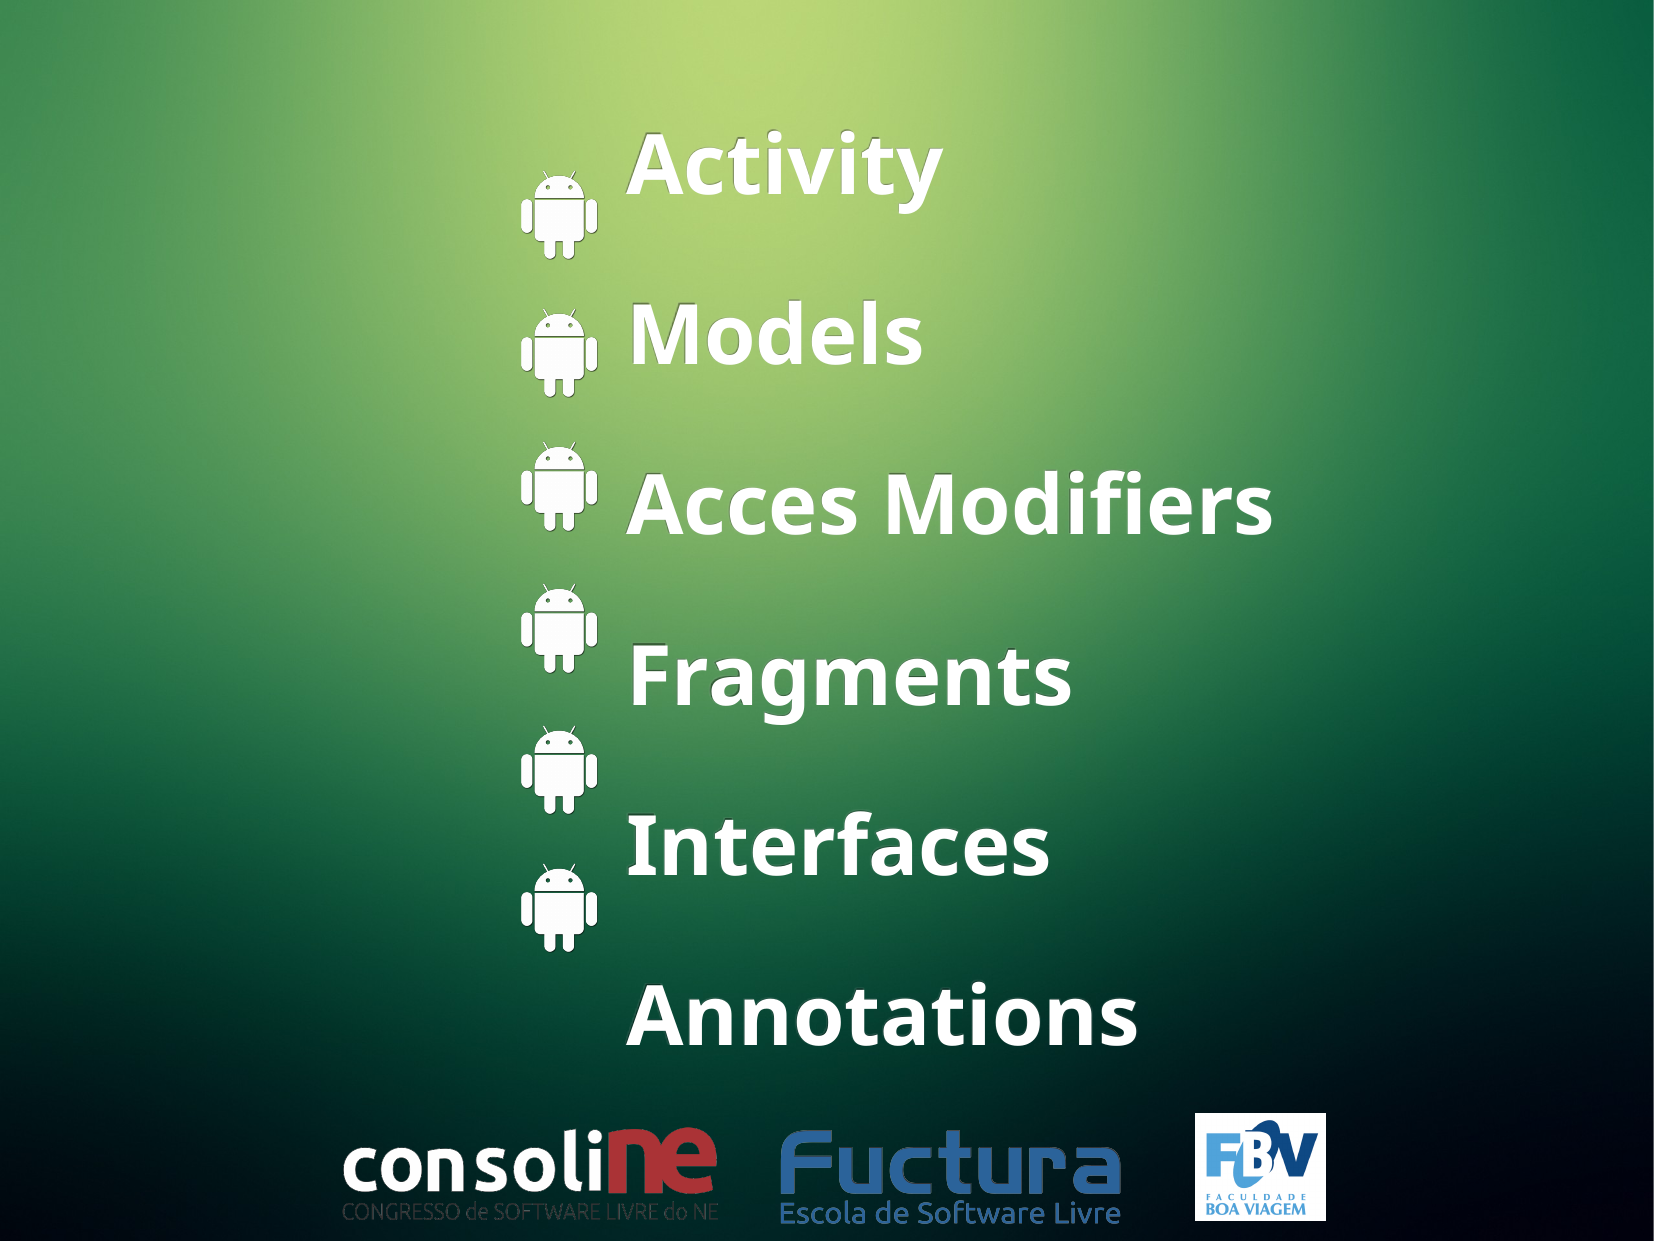

# Activity Models Acces Modifiers Fragments Interfaces Annotations